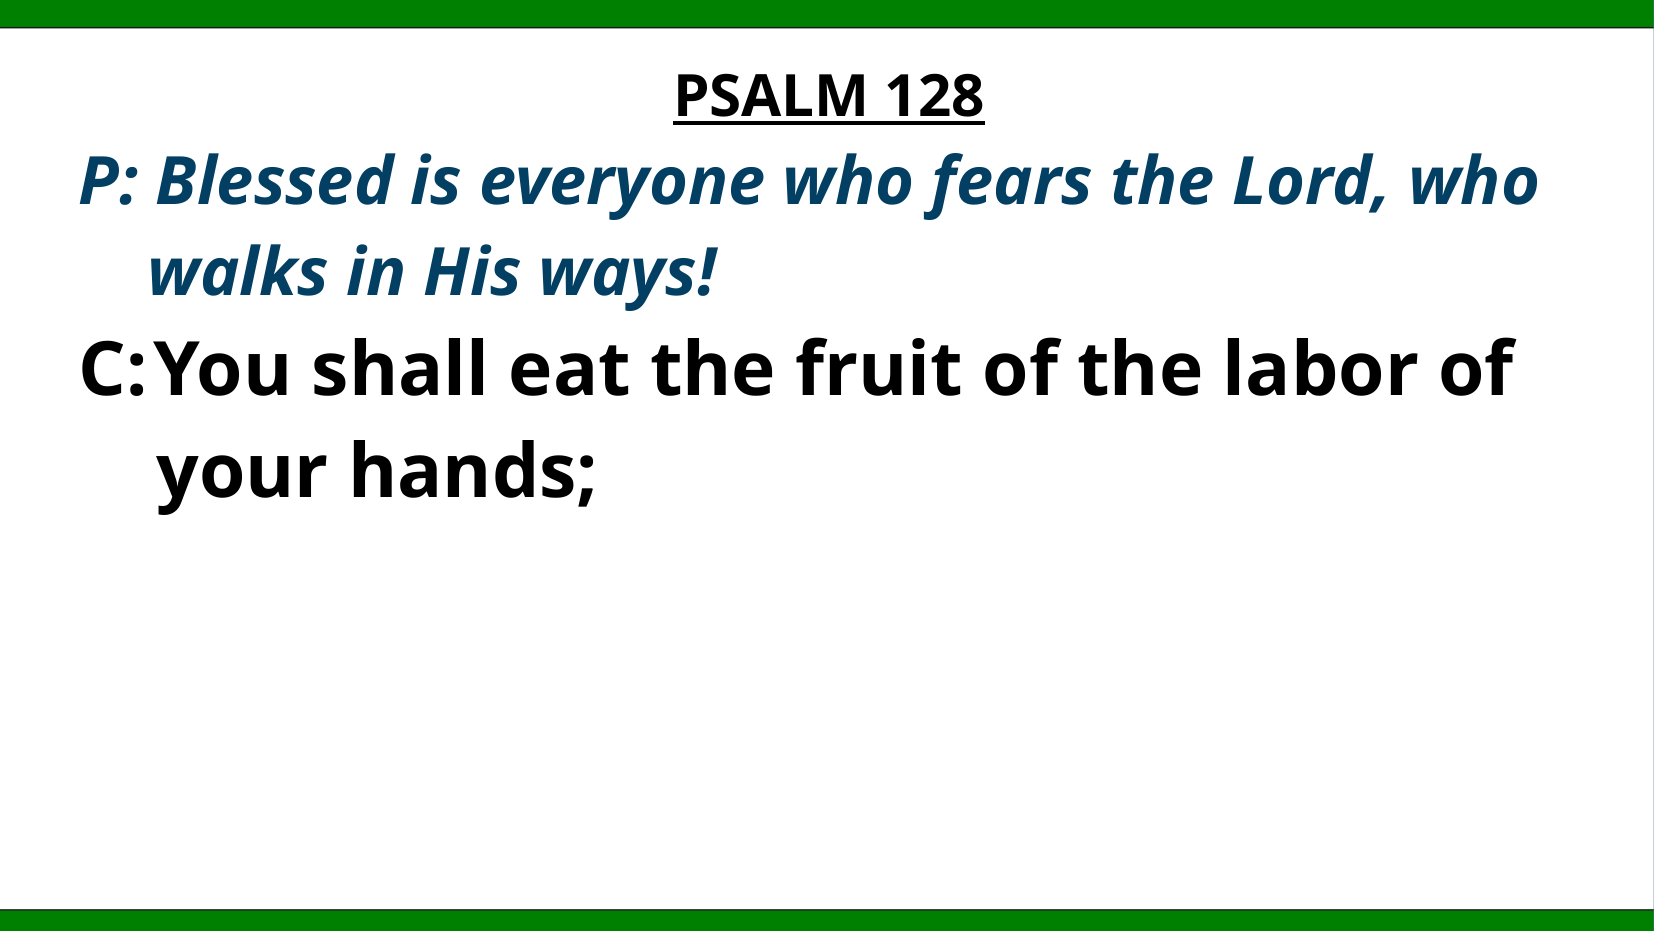

PSALM 128
P: Blessed is everyone who fears the Lord, who
 walks in His ways!
C:	You shall eat the fruit of the labor of
 your hands;